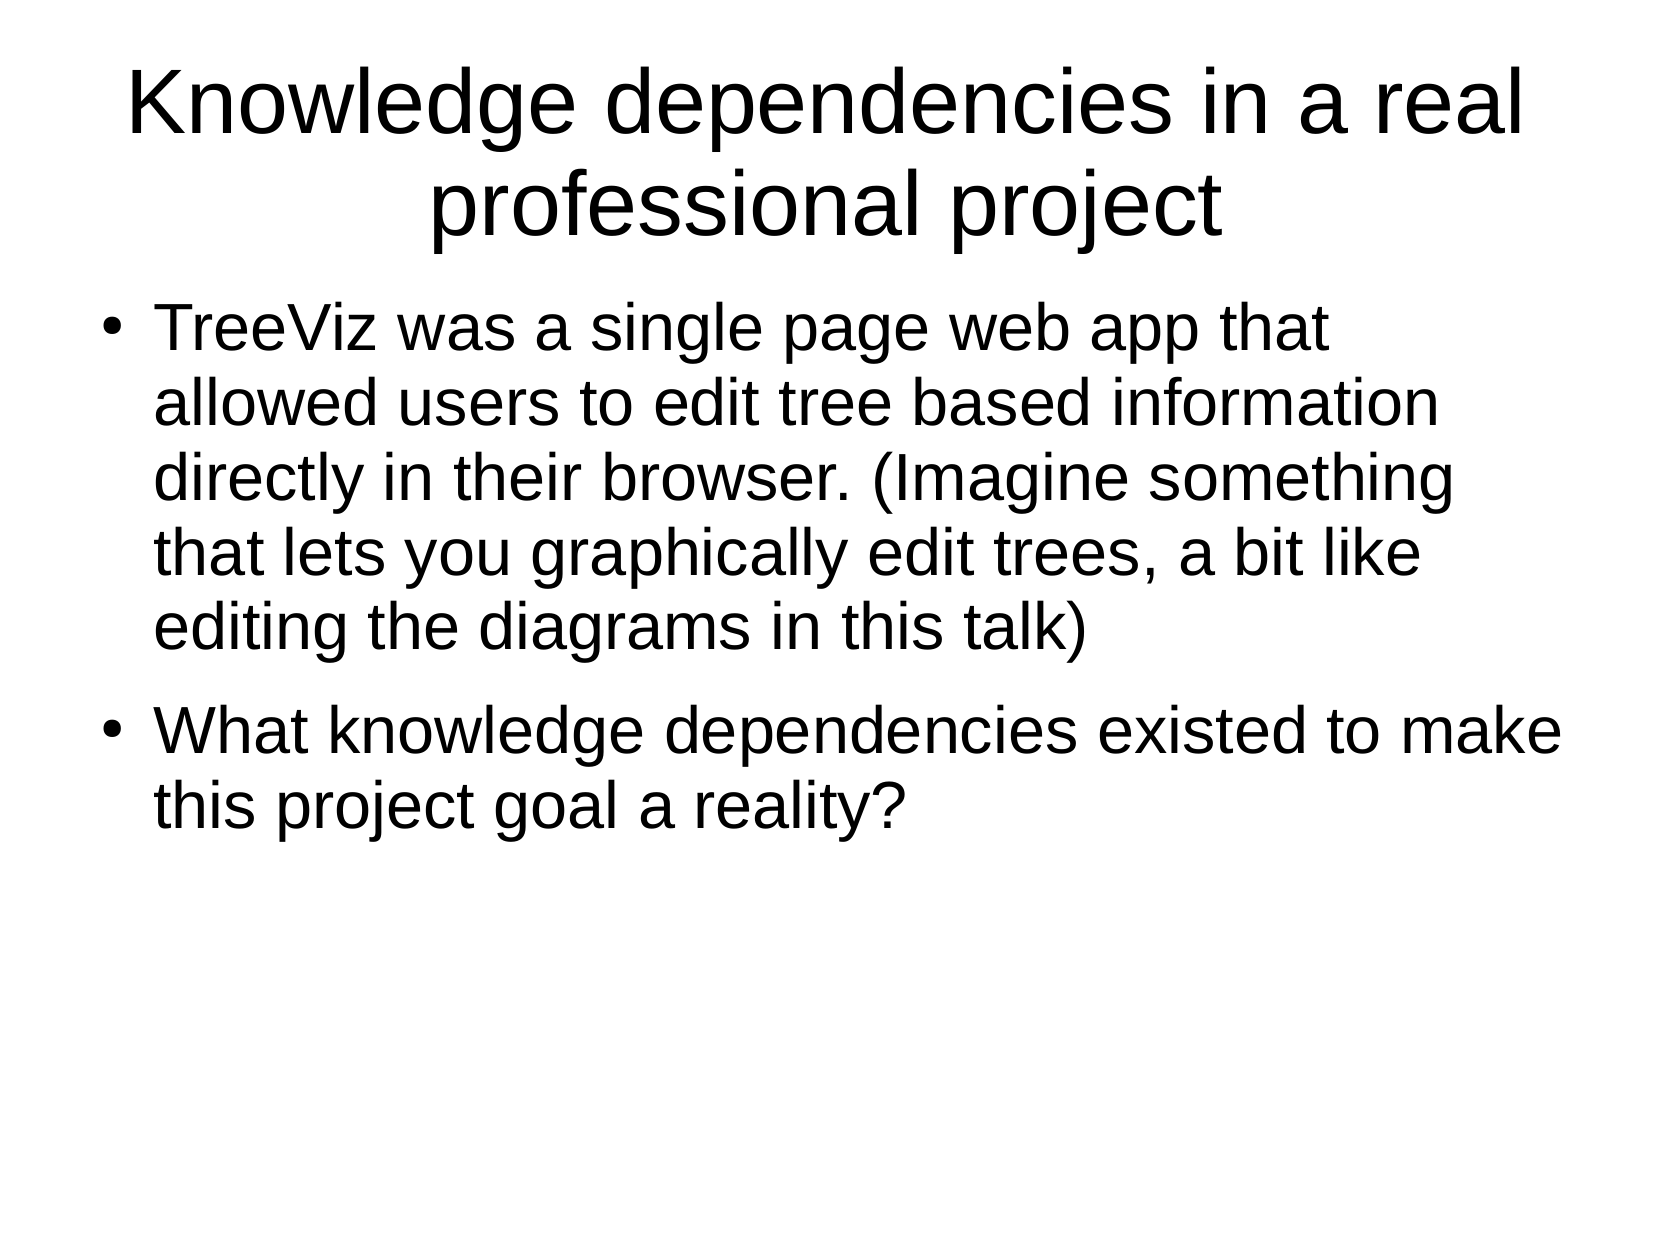

# Knowledge dependencies in a real professional project
TreeViz was a single page web app that allowed users to edit tree based information directly in their browser. (Imagine something that lets you graphically edit trees, a bit like editing the diagrams in this talk)
What knowledge dependencies existed to make this project goal a reality?